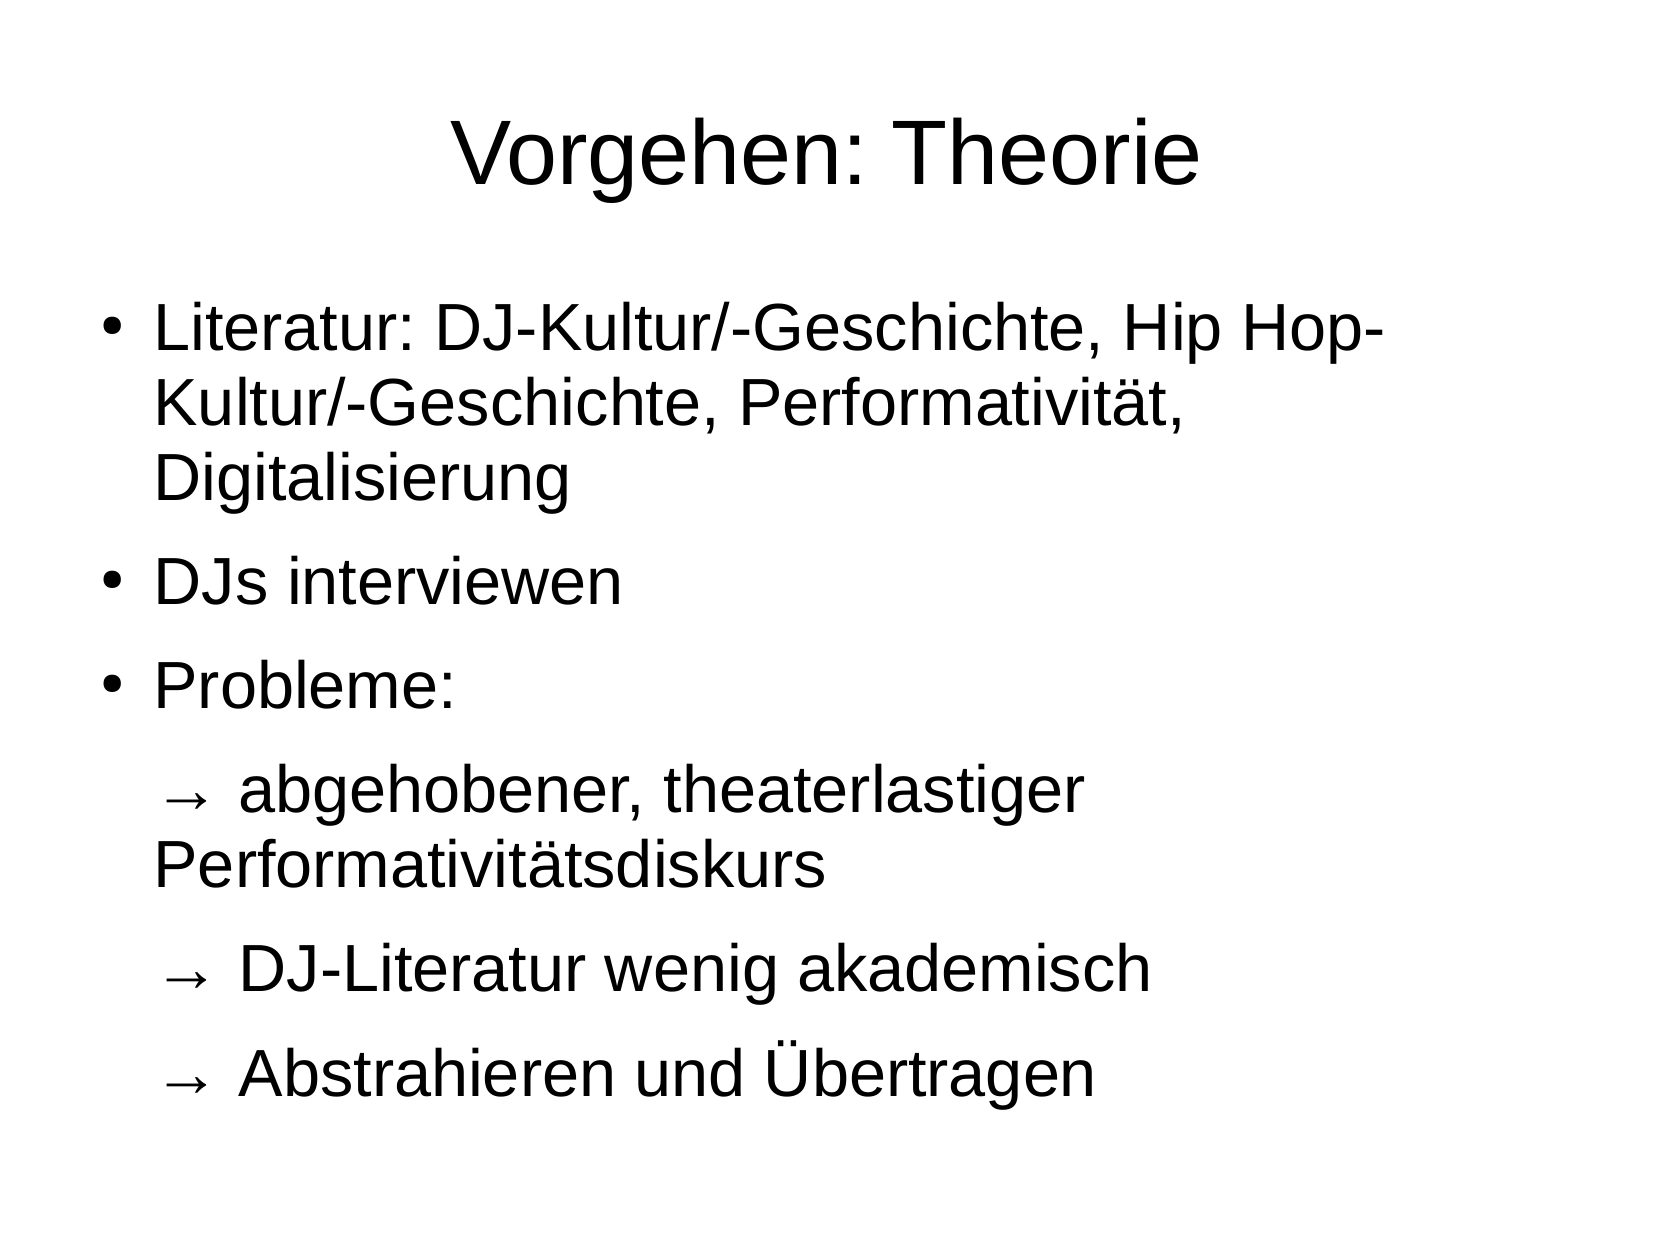

# Vorgehen: Theorie
Literatur: DJ-Kultur/-Geschichte, Hip Hop-Kultur/-Geschichte, Performativität, Digitalisierung
DJs interviewen
Probleme:
→ abgehobener, theaterlastiger Performativitätsdiskurs
→ DJ-Literatur wenig akademisch
→ Abstrahieren und Übertragen